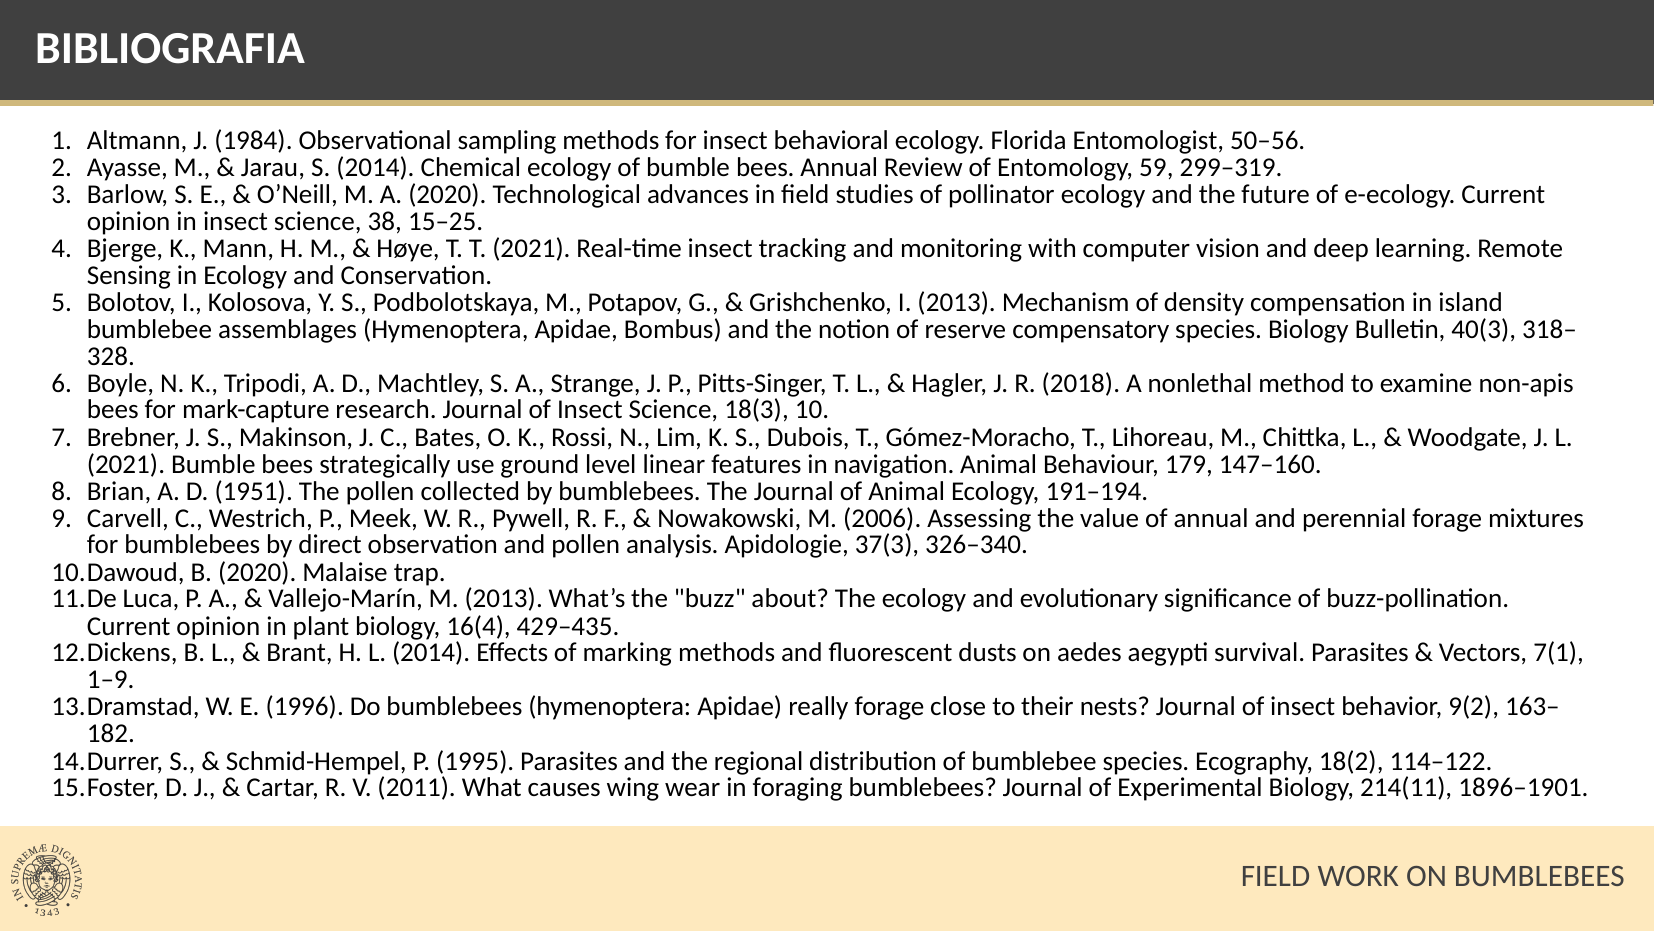

BIBLIOGRAFIA
Altmann, J. (1984). Observational sampling methods for insect behavioral ecology. Florida Entomologist, 50–56.
Ayasse, M., & Jarau, S. (2014). Chemical ecology of bumble bees. Annual Review of Entomology, 59, 299–319.
Barlow, S. E., & O’Neill, M. A. (2020). Technological advances in field studies of pollinator ecology and the future of e-ecology. Current opinion in insect science, 38, 15–25.
Bjerge, K., Mann, H. M., & Høye, T. T. (2021). Real-time insect tracking and monitoring with computer vision and deep learning. Remote Sensing in Ecology and Conservation.
Bolotov, I., Kolosova, Y. S., Podbolotskaya, M., Potapov, G., & Grishchenko, I. (2013). Mechanism of density compensation in island bumblebee assemblages (Hymenoptera, Apidae, Bombus) and the notion of reserve compensatory species. Biology Bulletin, 40(3), 318–328.
Boyle, N. K., Tripodi, A. D., Machtley, S. A., Strange, J. P., Pitts-Singer, T. L., & Hagler, J. R. (2018). A nonlethal method to examine non-apis bees for mark-capture research. Journal of Insect Science, 18(3), 10.
Brebner, J. S., Makinson, J. C., Bates, O. K., Rossi, N., Lim, K. S., Dubois, T., Gómez-Moracho, T., Lihoreau, M., Chittka, L., & Woodgate, J. L. (2021). Bumble bees strategically use ground level linear features in navigation. Animal Behaviour, 179, 147–160.
Brian, A. D. (1951). The pollen collected by bumblebees. The Journal of Animal Ecology, 191–194.
Carvell, C., Westrich, P., Meek, W. R., Pywell, R. F., & Nowakowski, M. (2006). Assessing the value of annual and perennial forage mixtures for bumblebees by direct observation and pollen analysis. Apidologie, 37(3), 326–340.
Dawoud, B. (2020). Malaise trap.
De Luca, P. A., & Vallejo-Marín, M. (2013). What’s the "buzz" about? The ecology and evolutionary significance of buzz-pollination. Current opinion in plant biology, 16(4), 429–435.
Dickens, B. L., & Brant, H. L. (2014). Effects of marking methods and fluorescent dusts on aedes aegypti survival. Parasites & Vectors, 7(1), 1–9.
Dramstad, W. E. (1996). Do bumblebees (hymenoptera: Apidae) really forage close to their nests? Journal of insect behavior, 9(2), 163–182.
Durrer, S., & Schmid-Hempel, P. (1995). Parasites and the regional distribution of bumblebee species. Ecography, 18(2), 114–122.
Foster, D. J., & Cartar, R. V. (2011). What causes wing wear in foraging bumblebees? Journal of Experimental Biology, 214(11), 1896–1901.
 FIELD WORK ON BUMBLEBEES
155